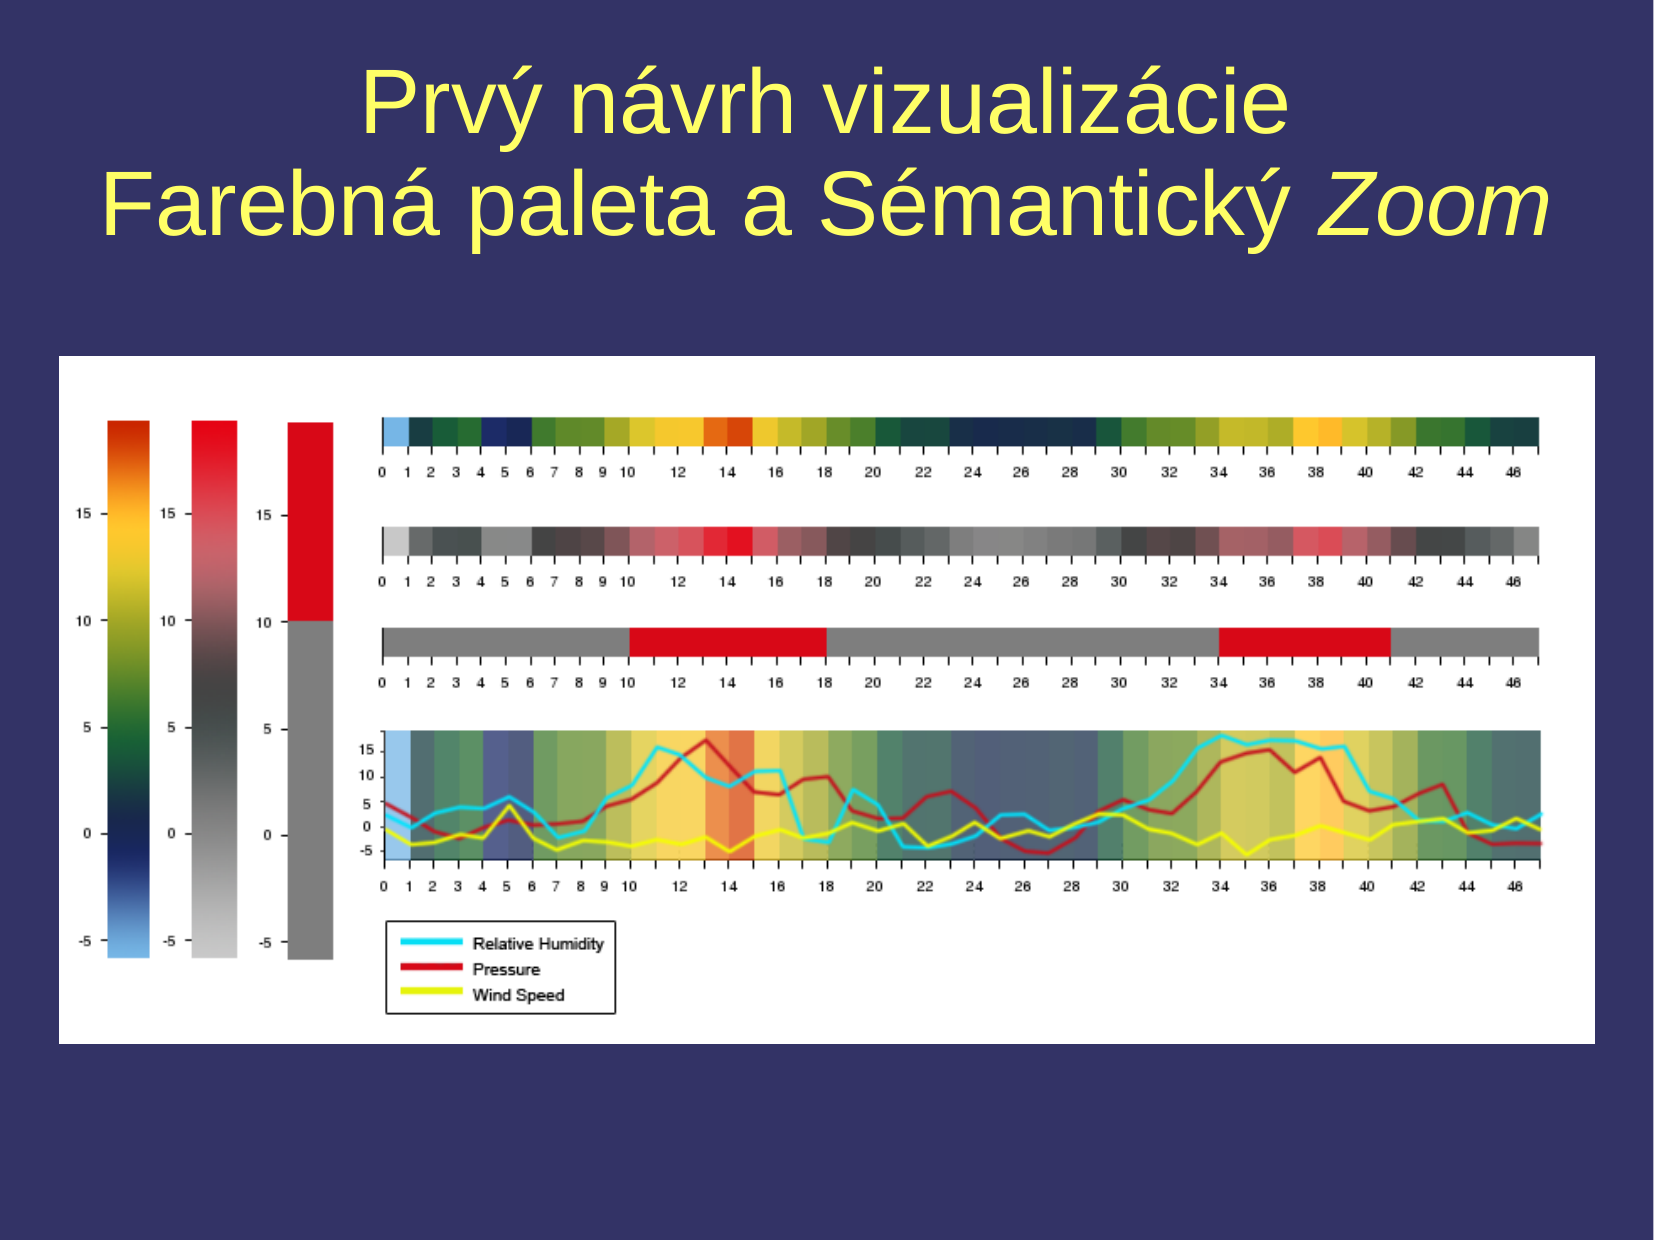

# Prvý návrh vizualizácie Farebná paleta a Sémantický Zoom